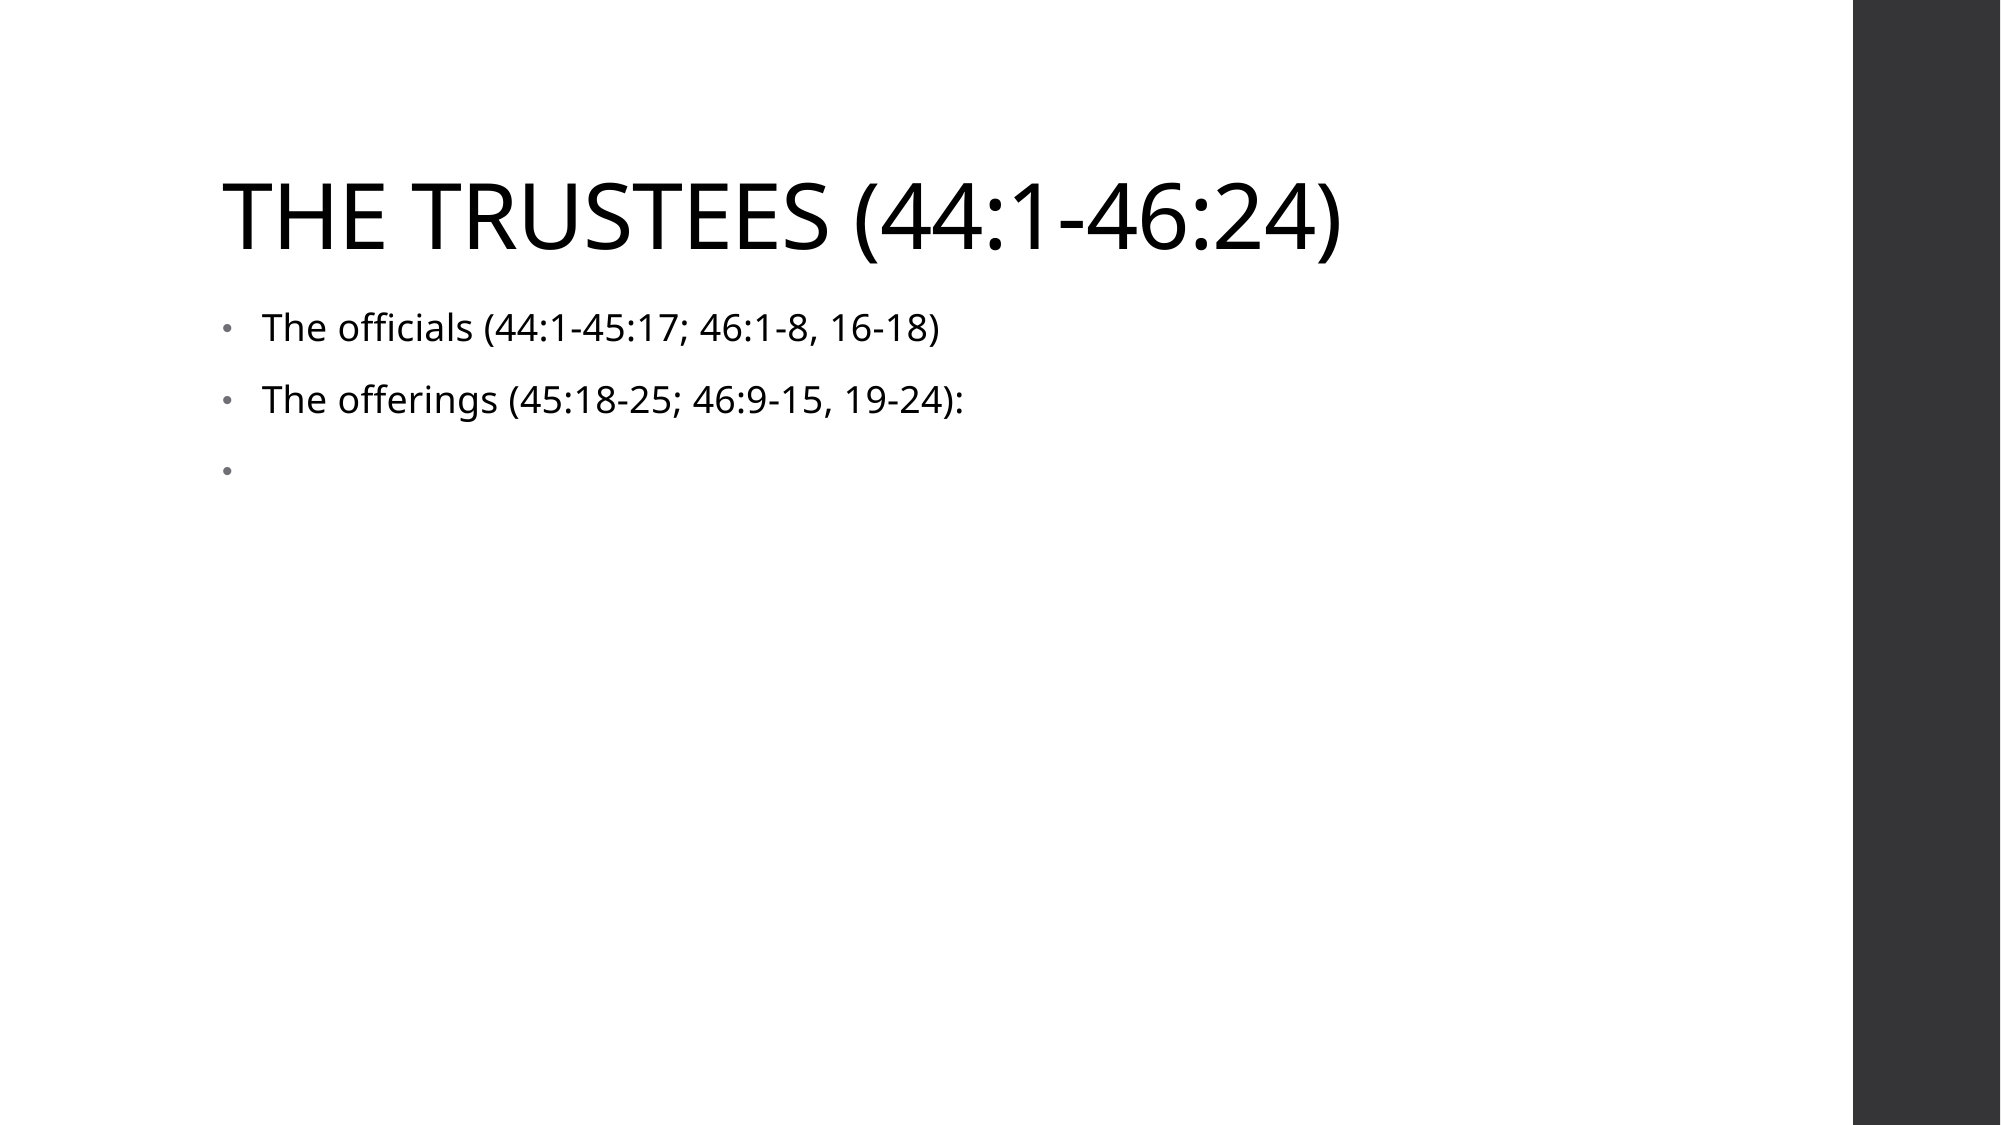

# THE TRUSTEES (44:1-46:24)
 The officials (44:1-45:17; 46:1-8, 16-18)
 The offerings (45:18-25; 46:9-15, 19-24):